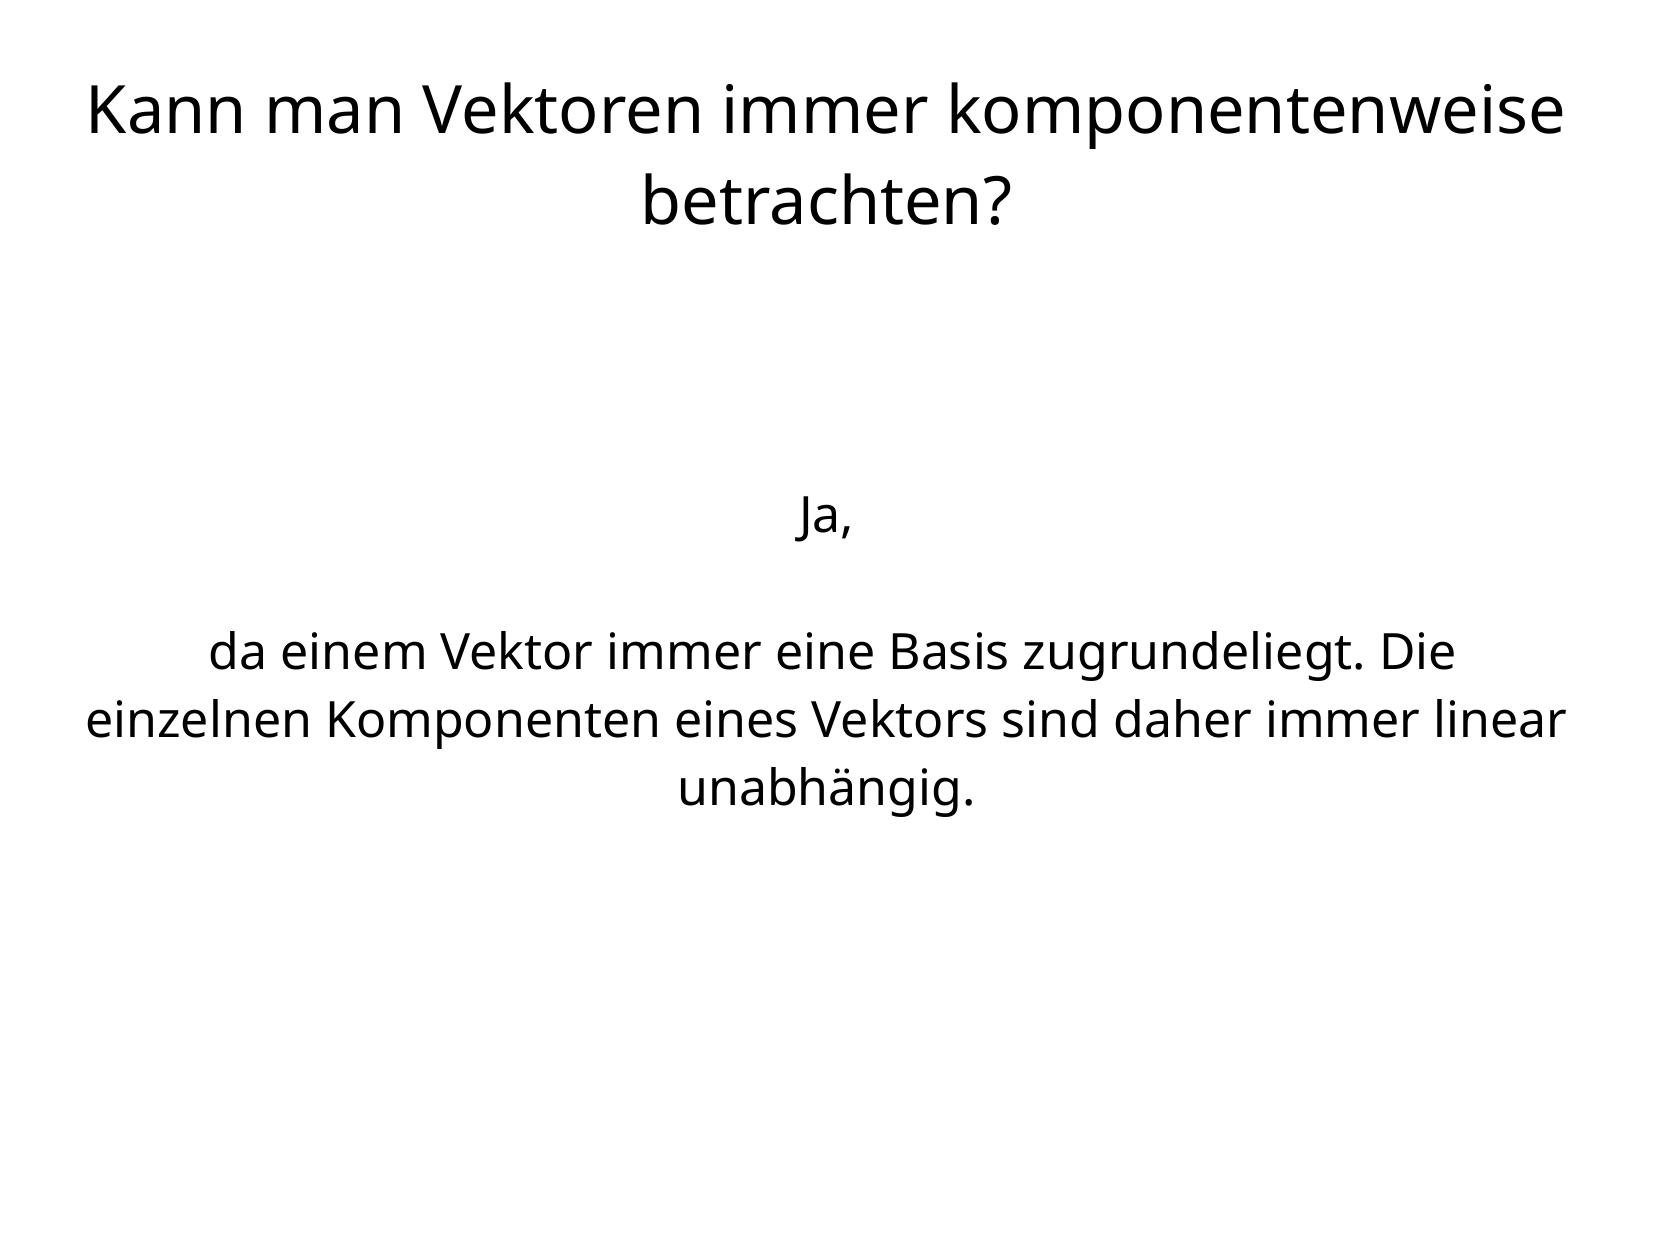

# Kann man Vektoren immer komponentenweise betrachten?
Ja,
 da einem Vektor immer eine Basis zugrundeliegt. Die einzelnen Komponenten eines Vektors sind daher immer linear unabhängig.